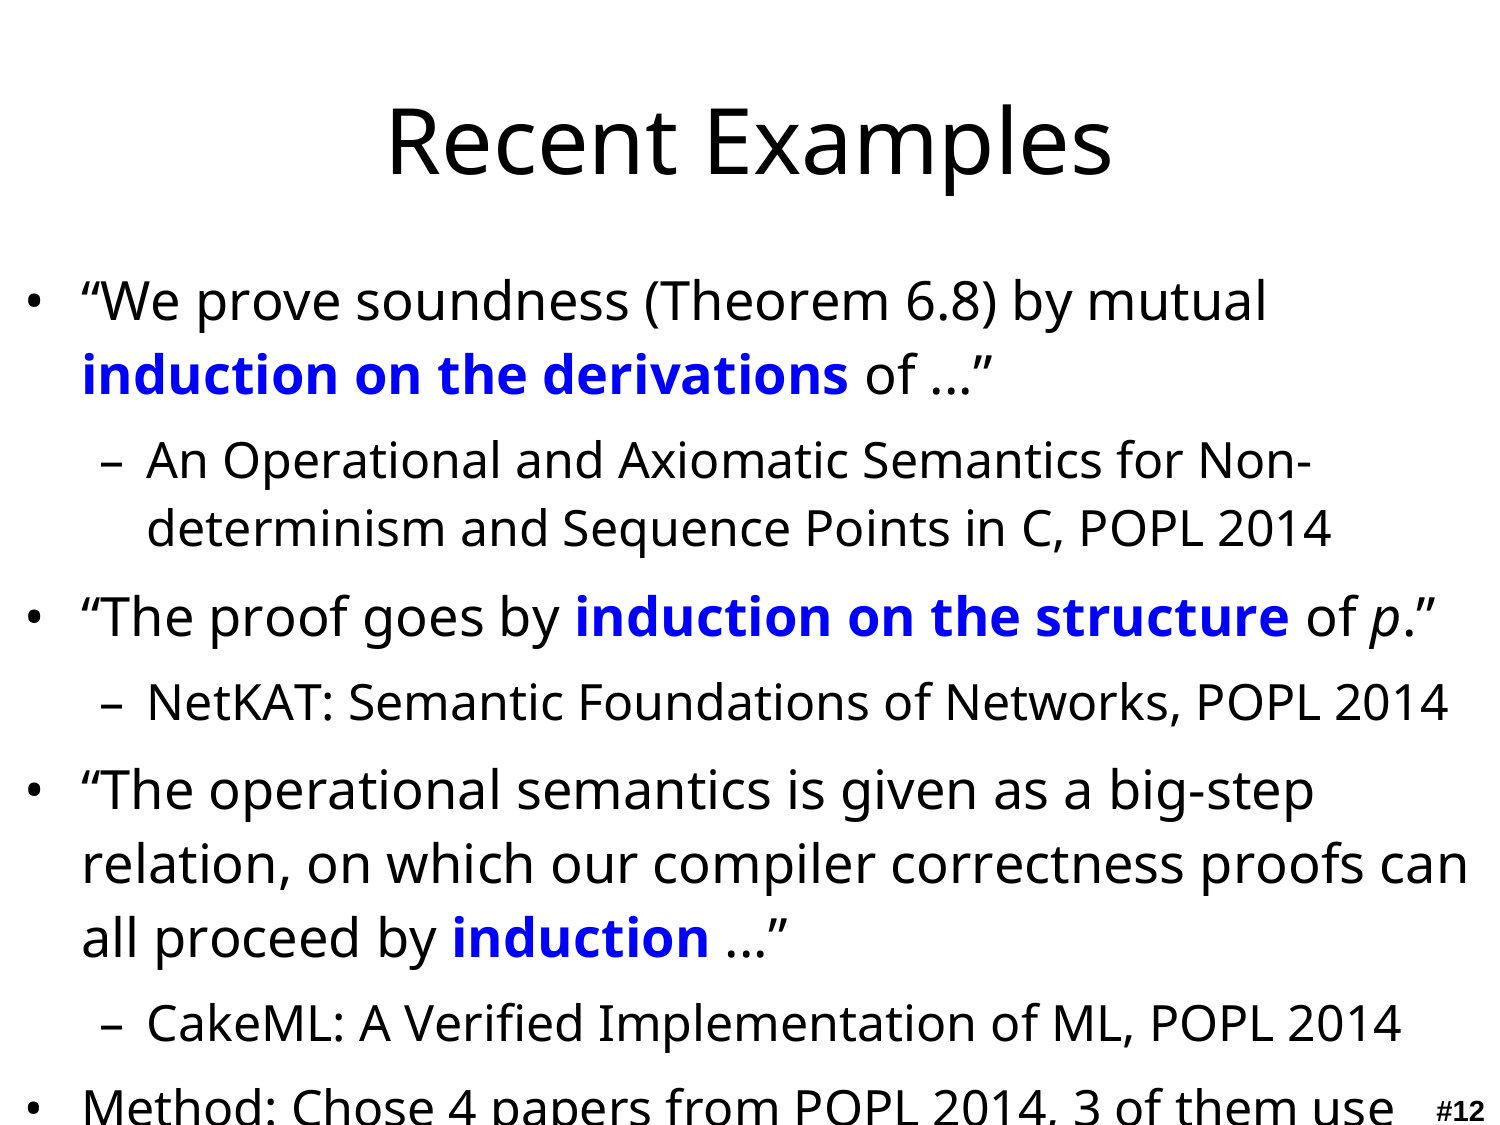

# Recent Examples
“We prove soundness (Theorem 6.8) by mutual induction on the derivations of ...”
An Operational and Axiomatic Semantics for Non-determinism and Sequence Points in C, POPL 2014
“The proof goes by induction on the structure of p.”
NetKAT: Semantic Foundations of Networks, POPL 2014
“The operational semantics is given as a big-step relation, on which our compiler correctness proofs can all proceed by induction ...”
CakeML: A Verified Implementation of ML, POPL 2014
Method: Chose 4 papers from POPL 2014, 3 of them use structural induction.
12